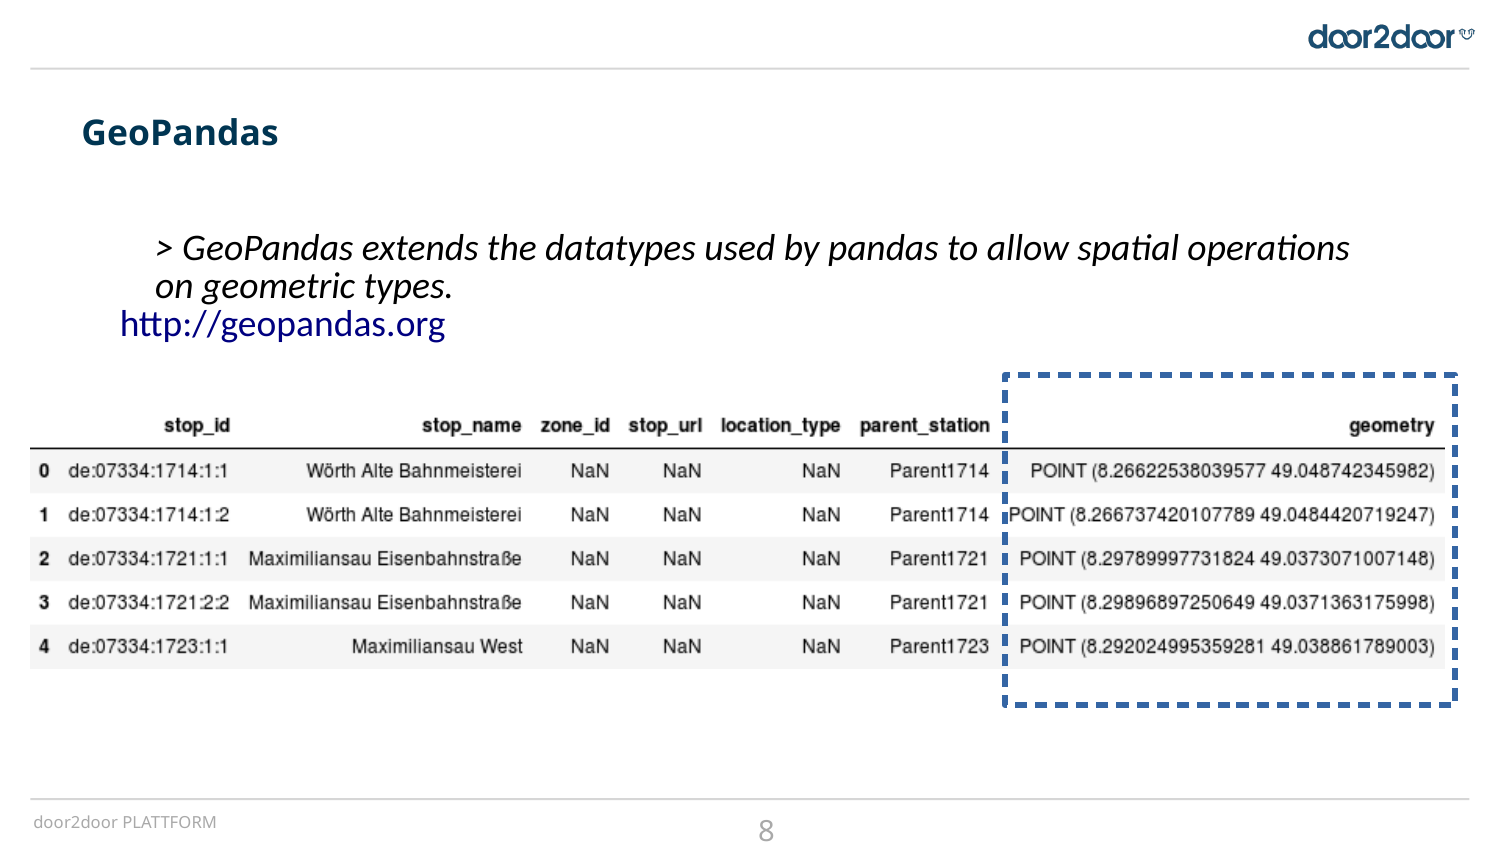

# GeoPandas
> GeoPandas extends the datatypes used by pandas to allow spatial operations on geometric types.
http://geopandas.org